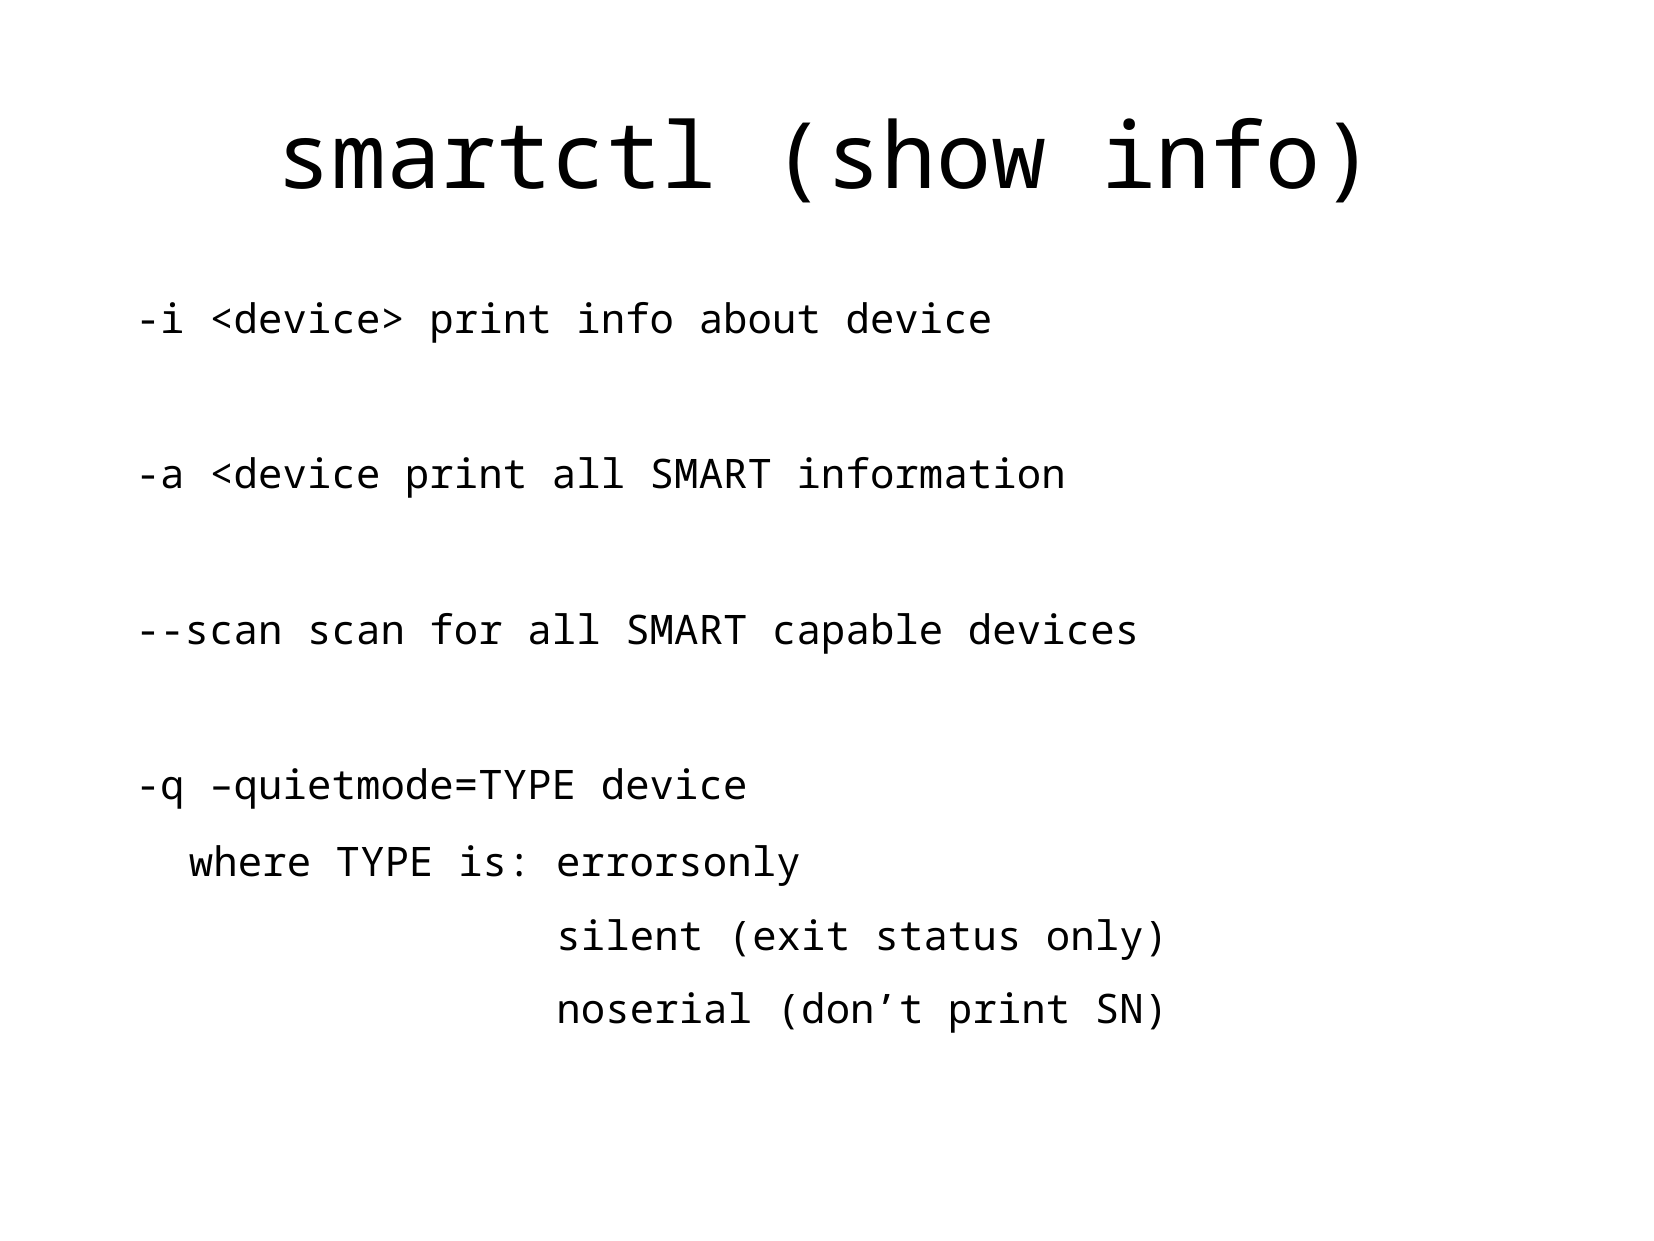

# smartctl (show info)
-i <device> print info about device
-a <device print all SMART information
--scan scan for all SMART capable devices
-q –quietmode=TYPE device
where TYPE is: errorsonly
 silent (exit status only)
 noserial (don’t print SN)